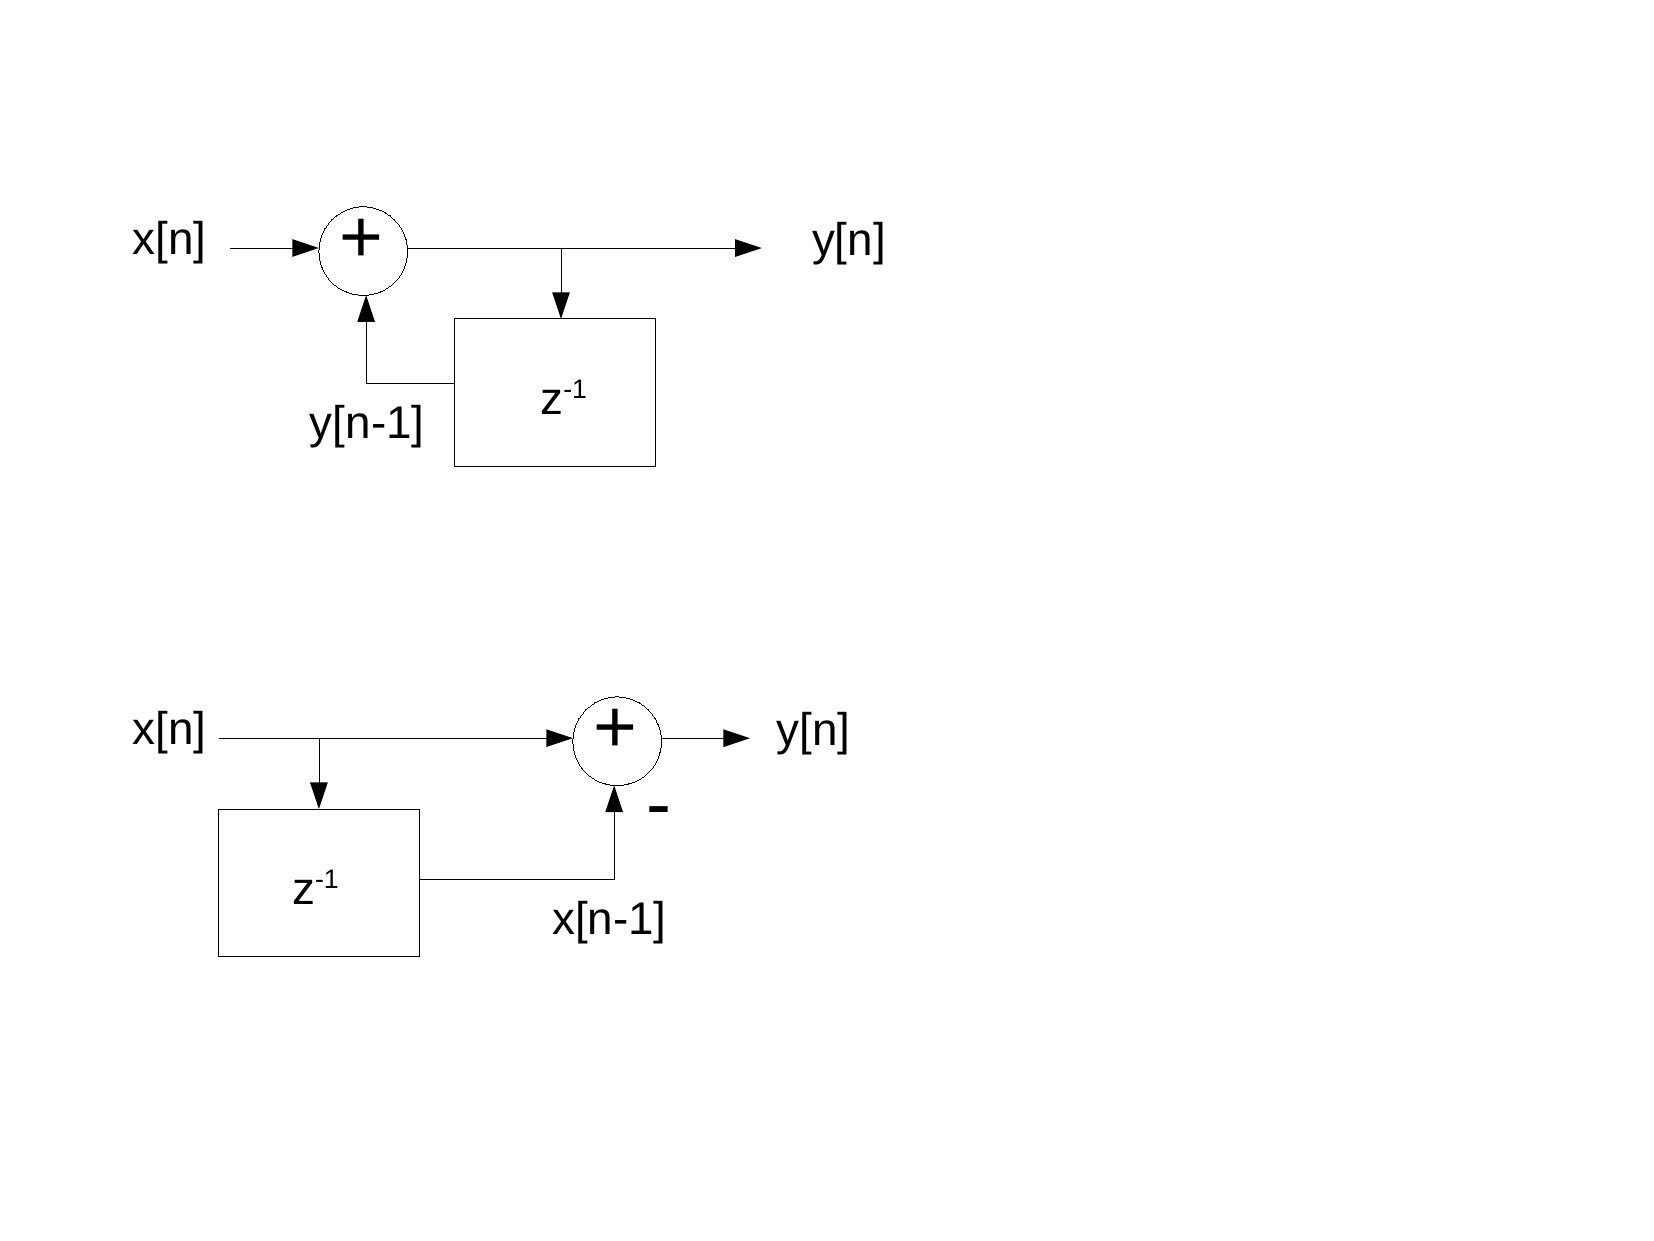

+
x[n]
y[n]
z-1
y[n-1]
+
x[n]
y[n]
-
z-1
x[n-1]